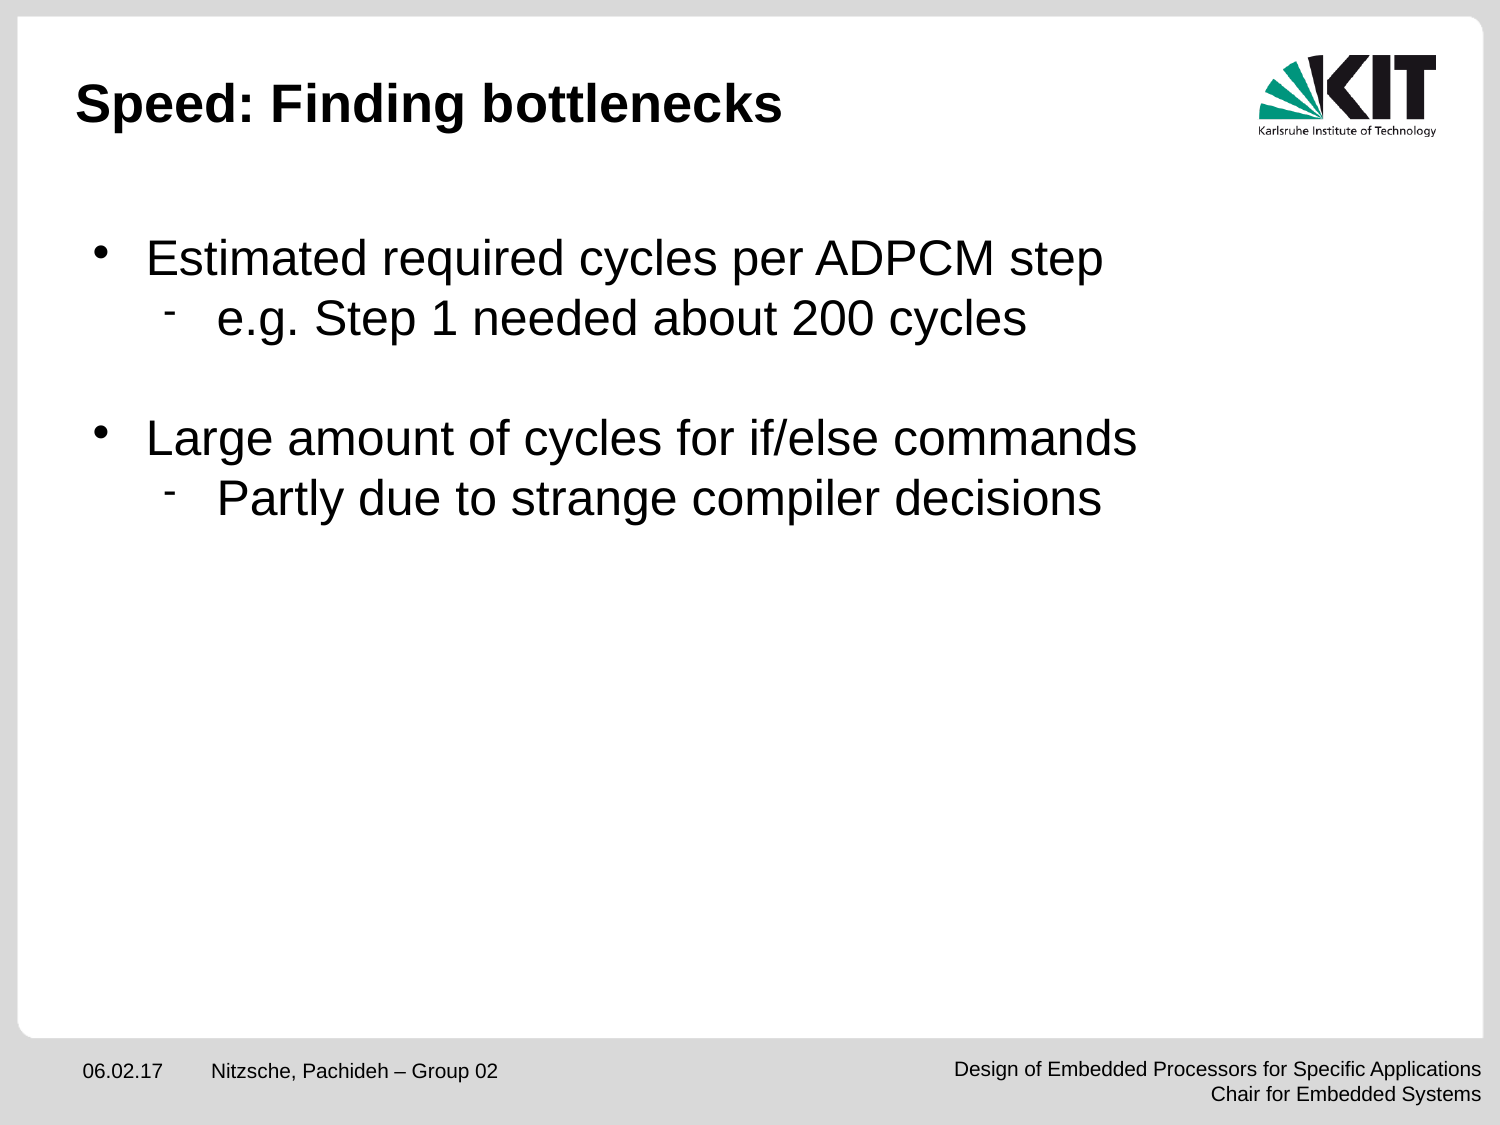

Speed: Finding bottlenecks
Estimated required cycles per ADPCM step
e.g. Step 1 needed about 200 cycles
Large amount of cycles for if/else commands
Partly due to strange compiler decisions
Nitzsche, Pachideh – Group 02